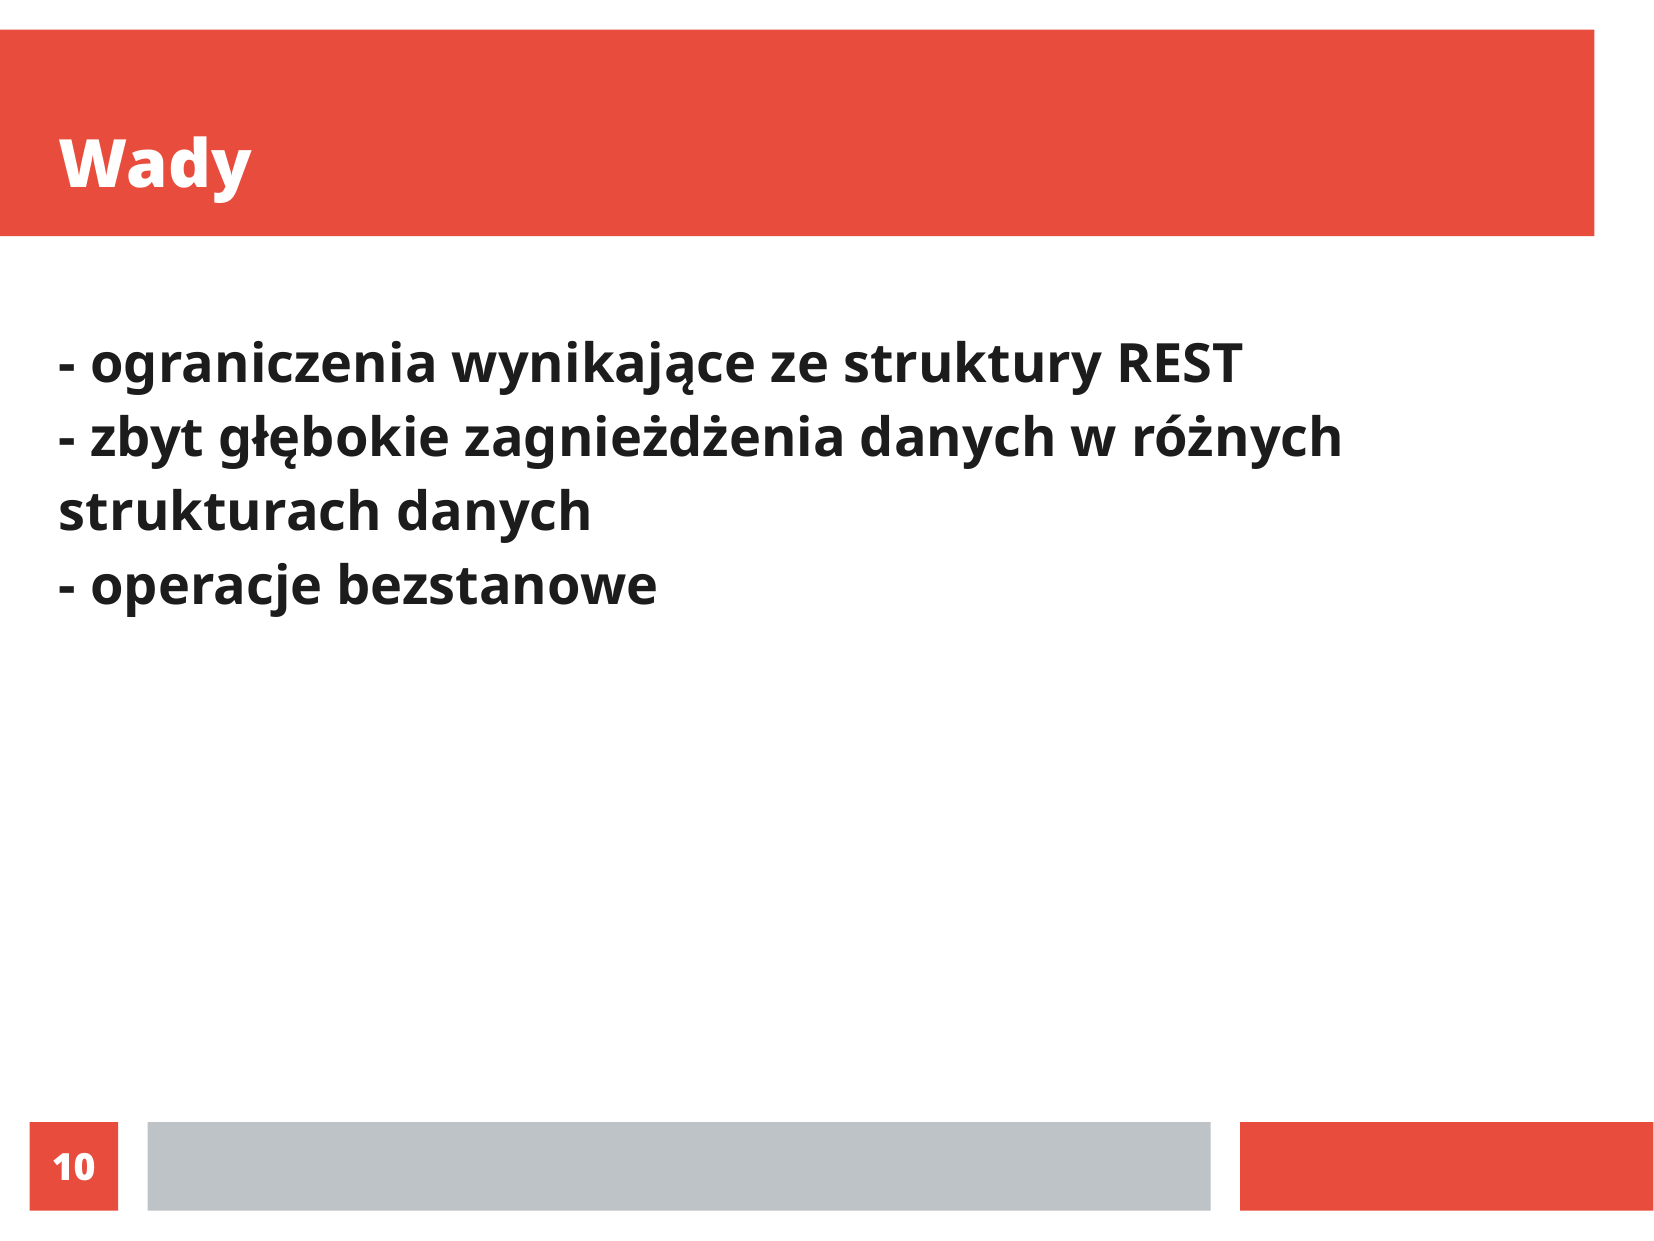

# Wady
- ograniczenia wynikające ze struktury REST
- zbyt głębokie zagnieżdżenia danych w różnych strukturach danych
- operacje bezstanowe
10